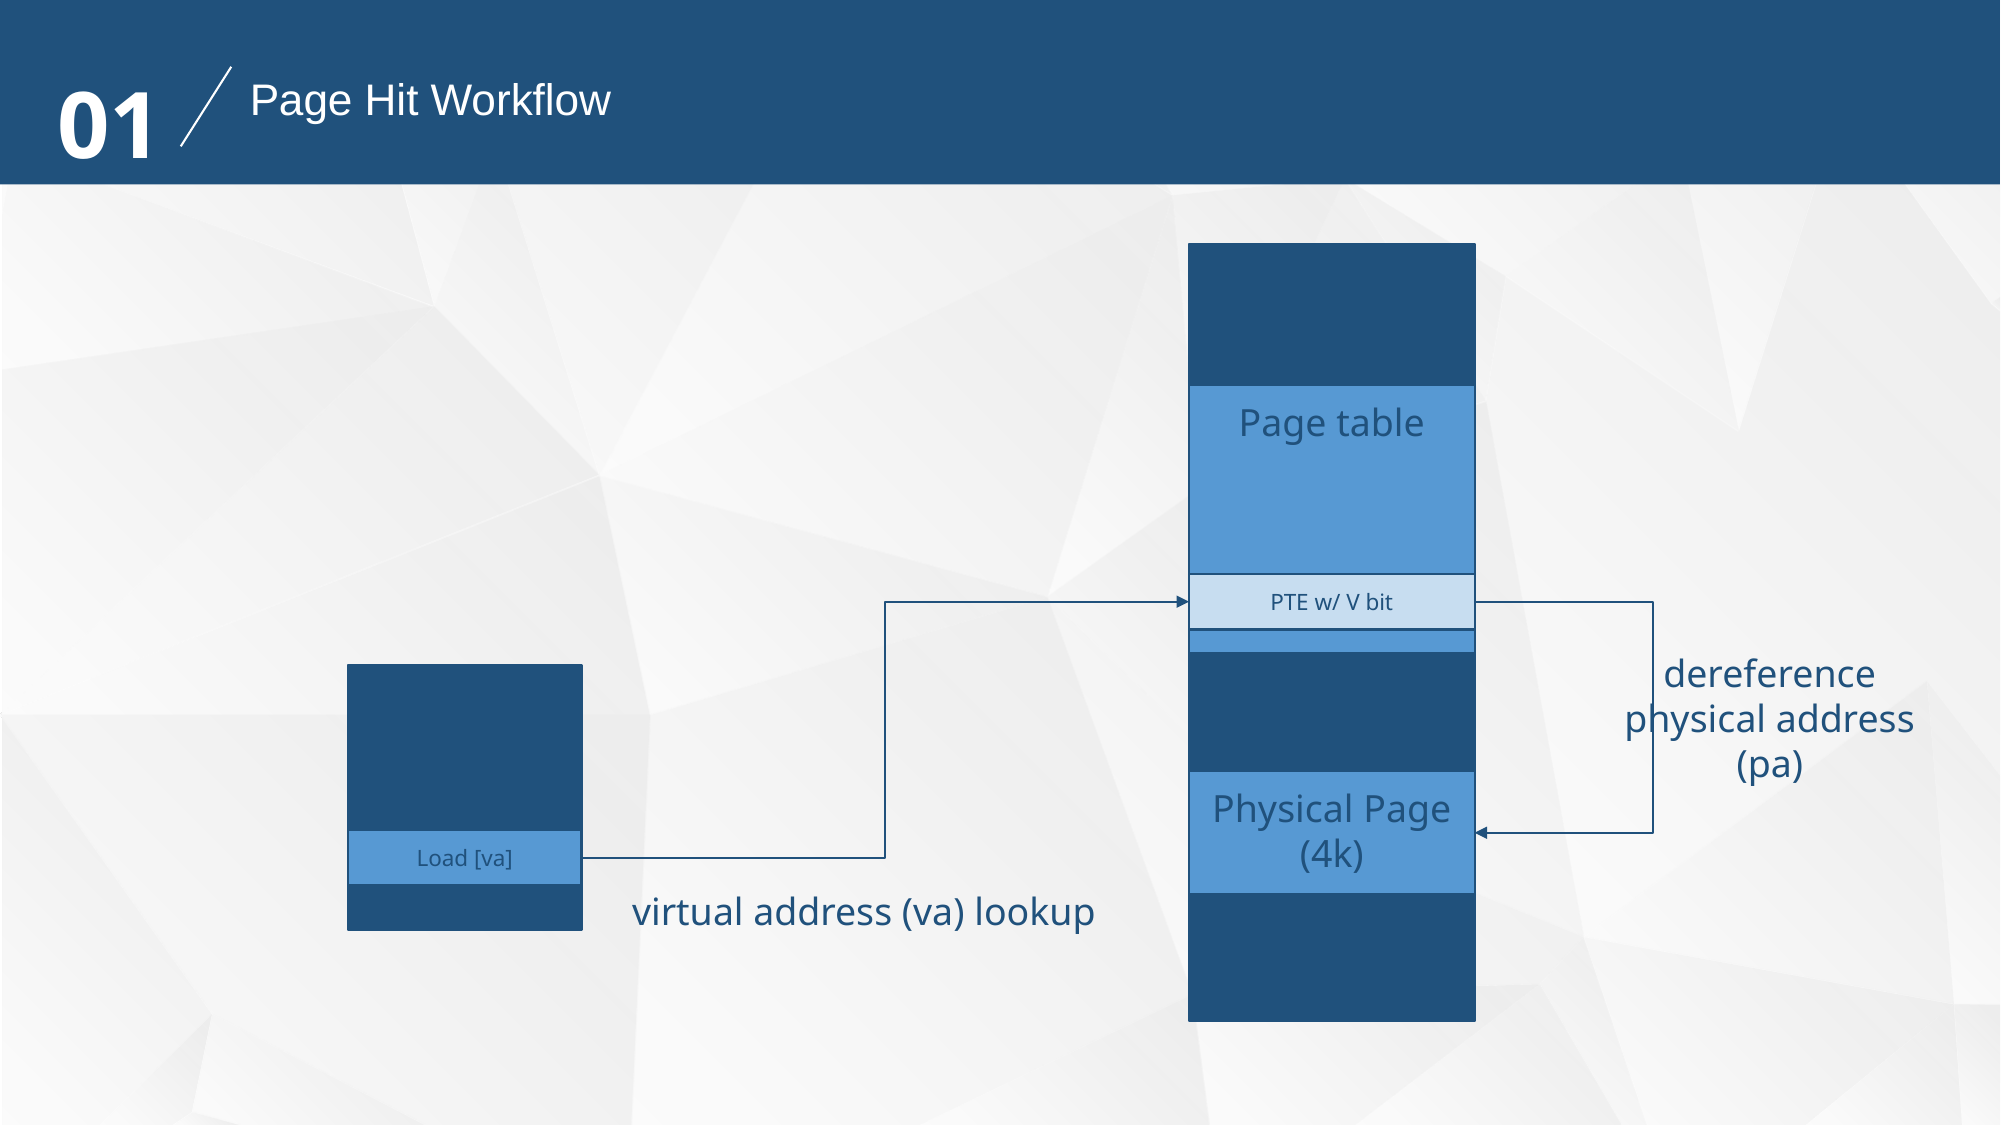

# 01
Page Hit Workflow
Physical memory
Page table
PTE w/ V bit
dereference physical address (pa)
Process code
Physical Page (4k)
Load [va]
virtual address (va) lookup